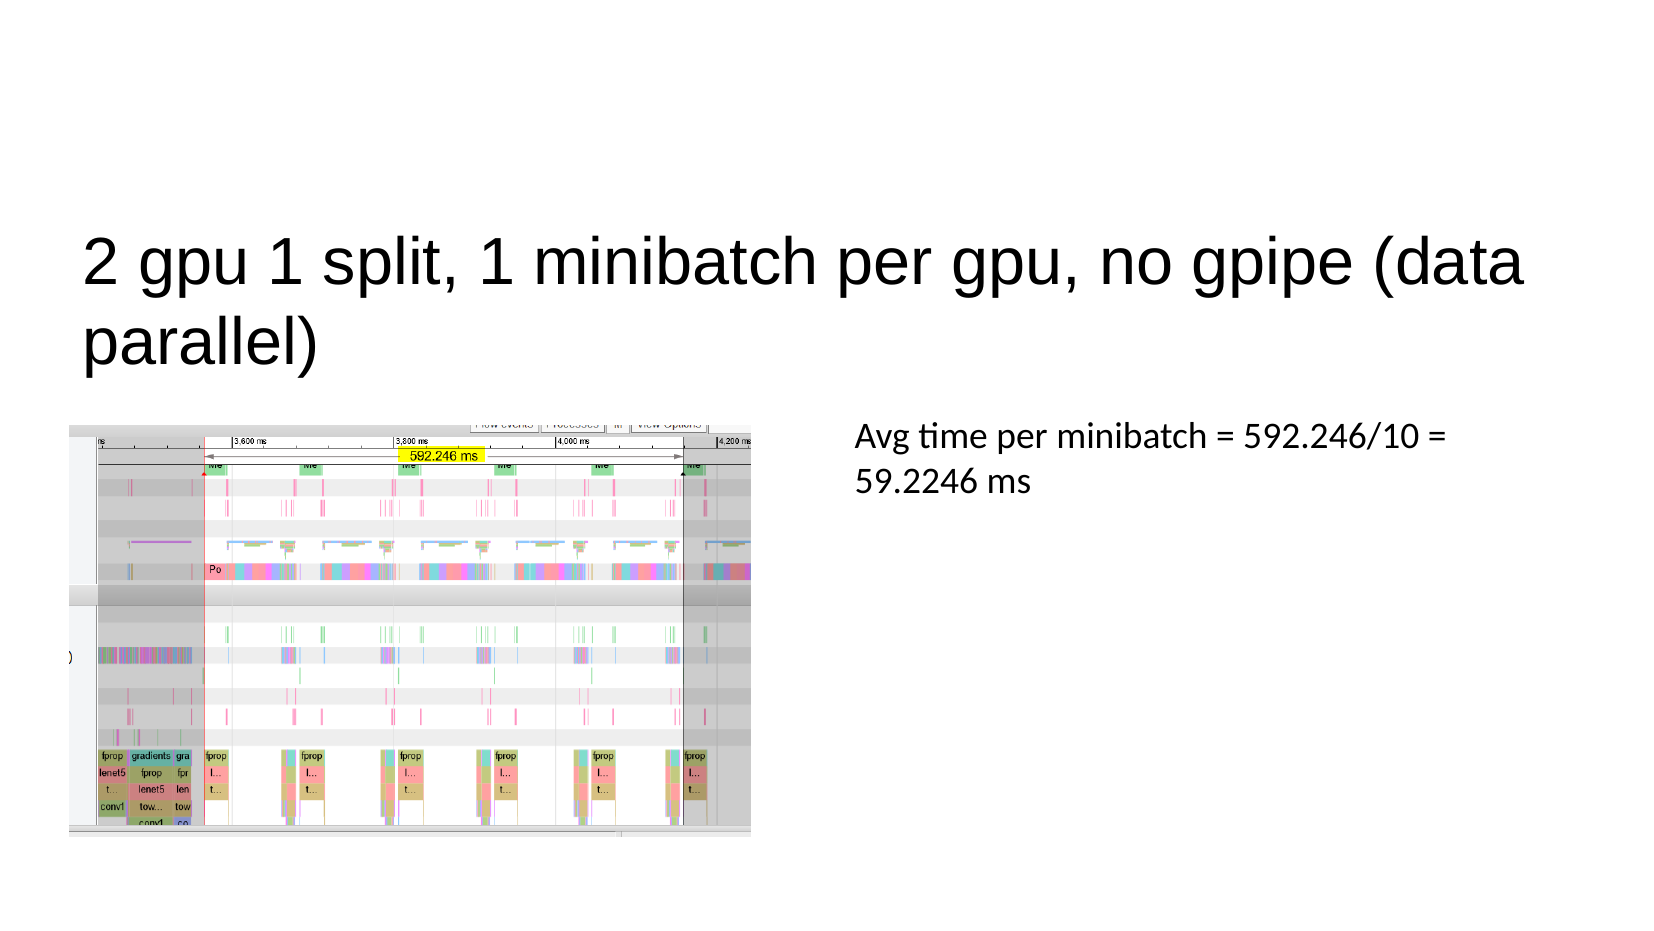

#
2 gpu 1 split, 1 minibatch per gpu, no gpipe (data parallel)
Avg time per minibatch = 592.246/10 = 59.2246 ms